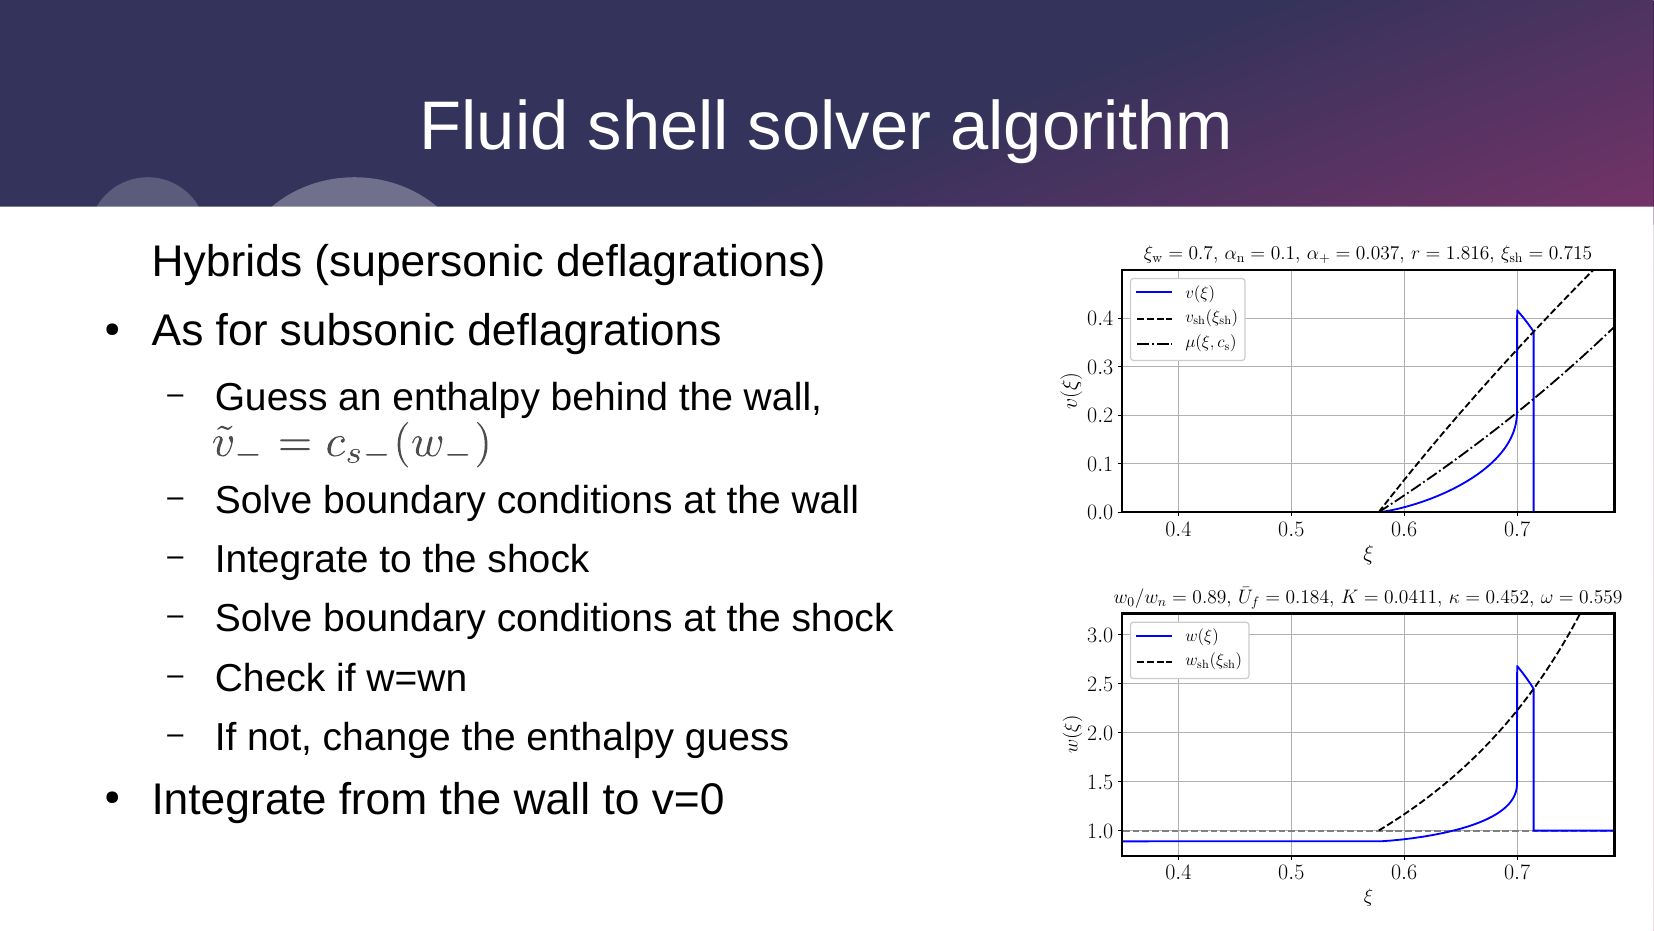

# Fluid shell solver algorithm
Hybrids (supersonic deflagrations)
As for subsonic deflagrations
Guess an enthalpy behind the wall,
Solve boundary conditions at the wall
Integrate to the shock
Solve boundary conditions at the shock
Check if w=wn
If not, change the enthalpy guess
Integrate from the wall to v=0